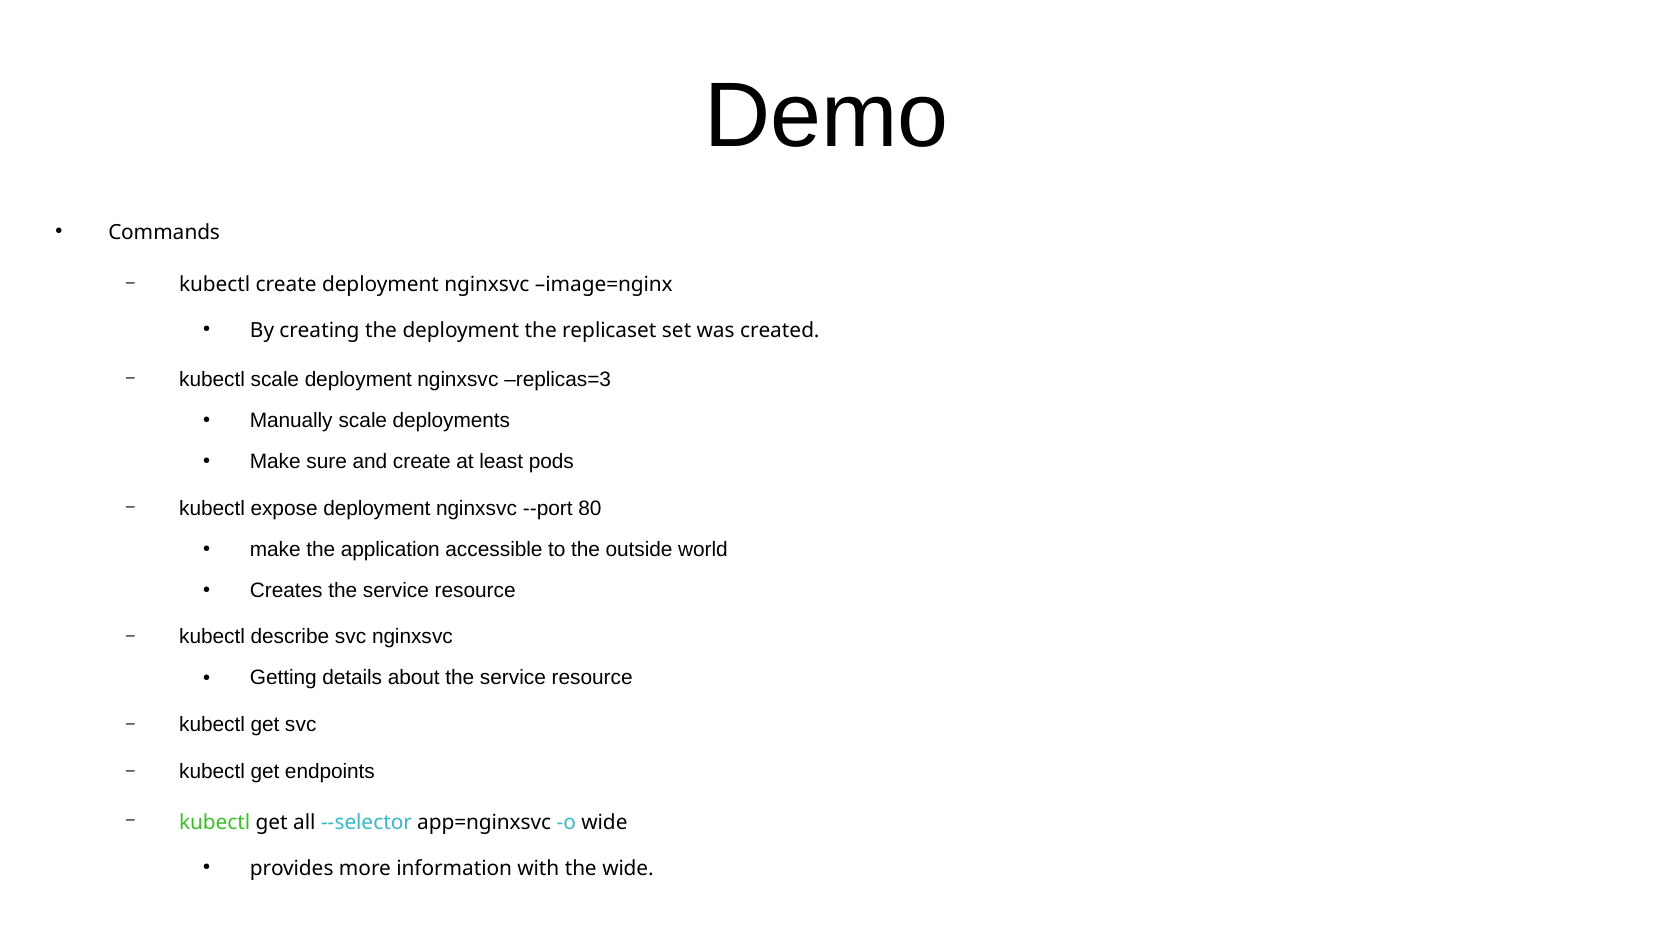

# Demo
Commands
kubectl create deployment nginxsvc –image=nginx
By creating the deployment the replicaset set was created.
kubectl scale deployment nginxsvc –replicas=3
Manually scale deployments
Make sure and create at least pods
kubectl expose deployment nginxsvc --port 80
make the application accessible to the outside world
Creates the service resource
kubectl describe svc nginxsvc
Getting details about the service resource
kubectl get svc
kubectl get endpoints
kubectl get all --selector app=nginxsvc -o wide
provides more information with the wide.